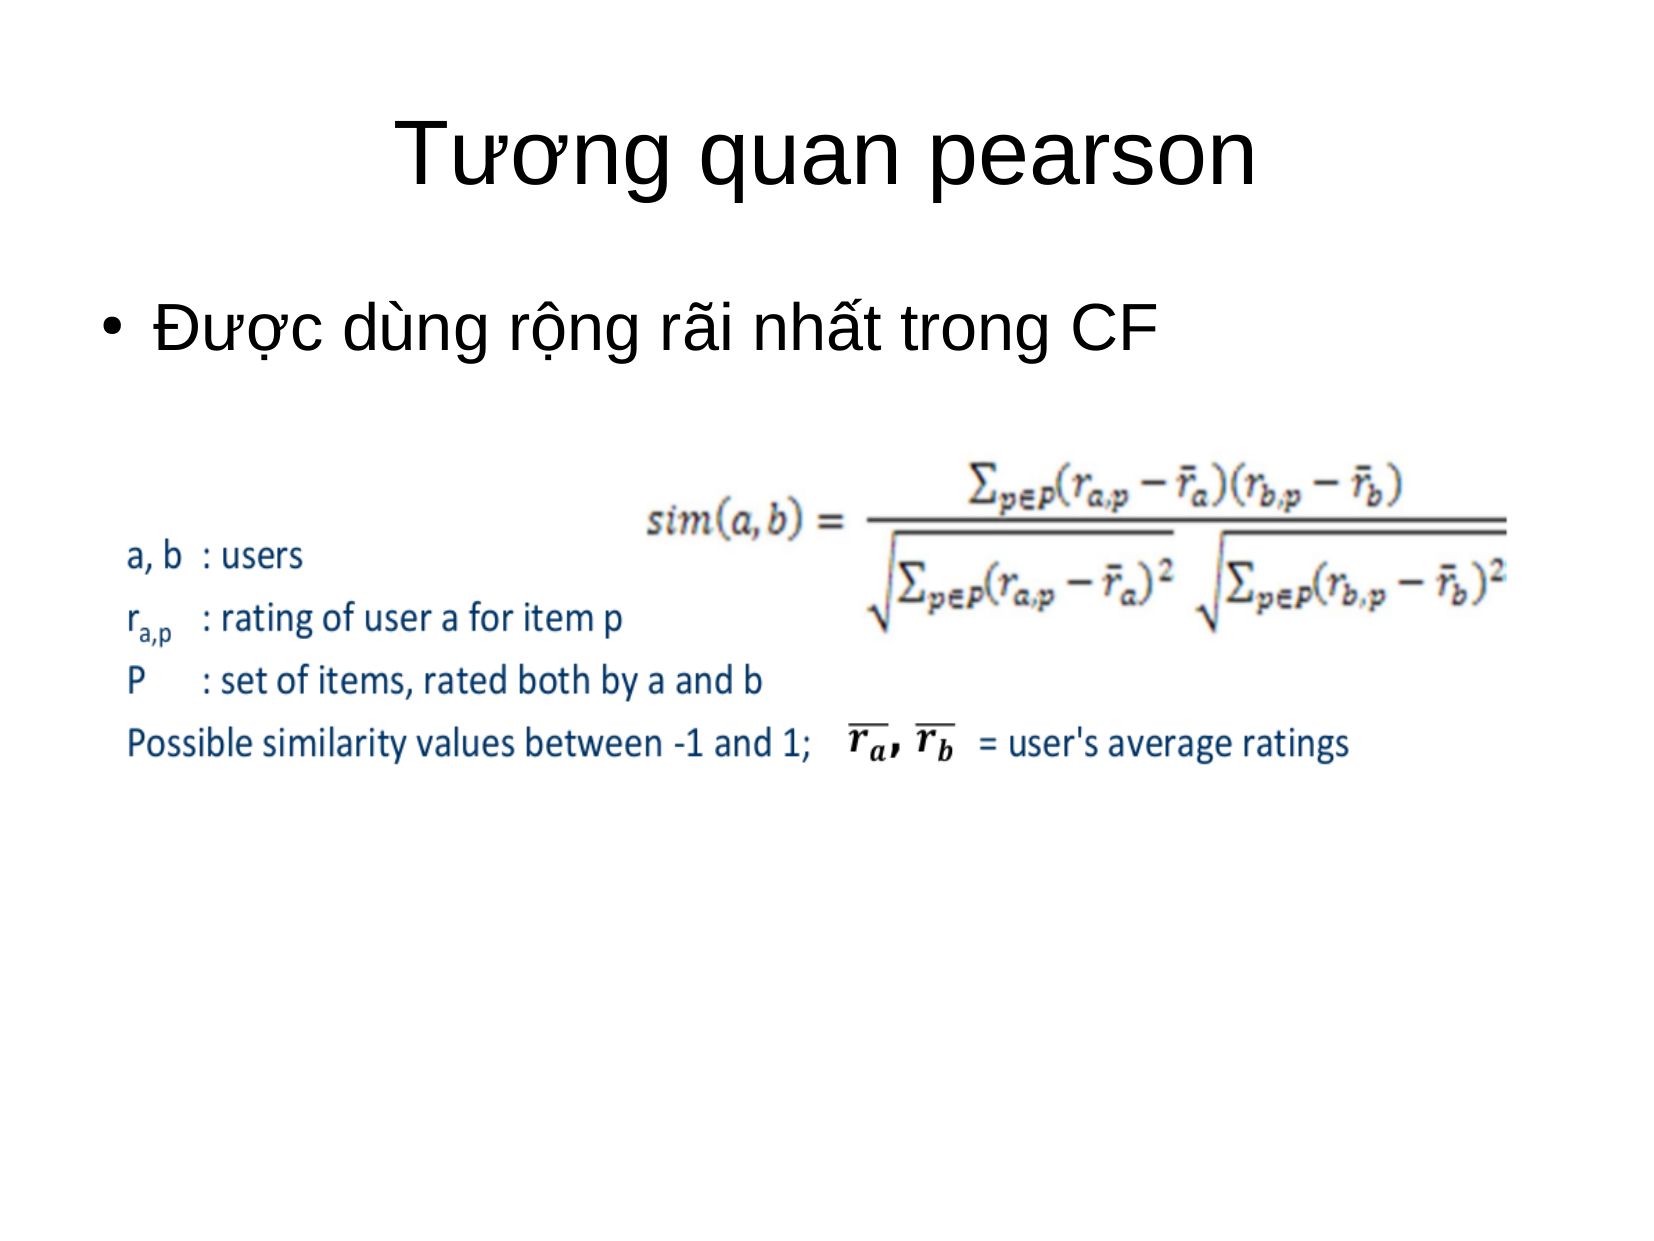

# Tương quan pearson
Được dùng rộng rãi nhất trong CF